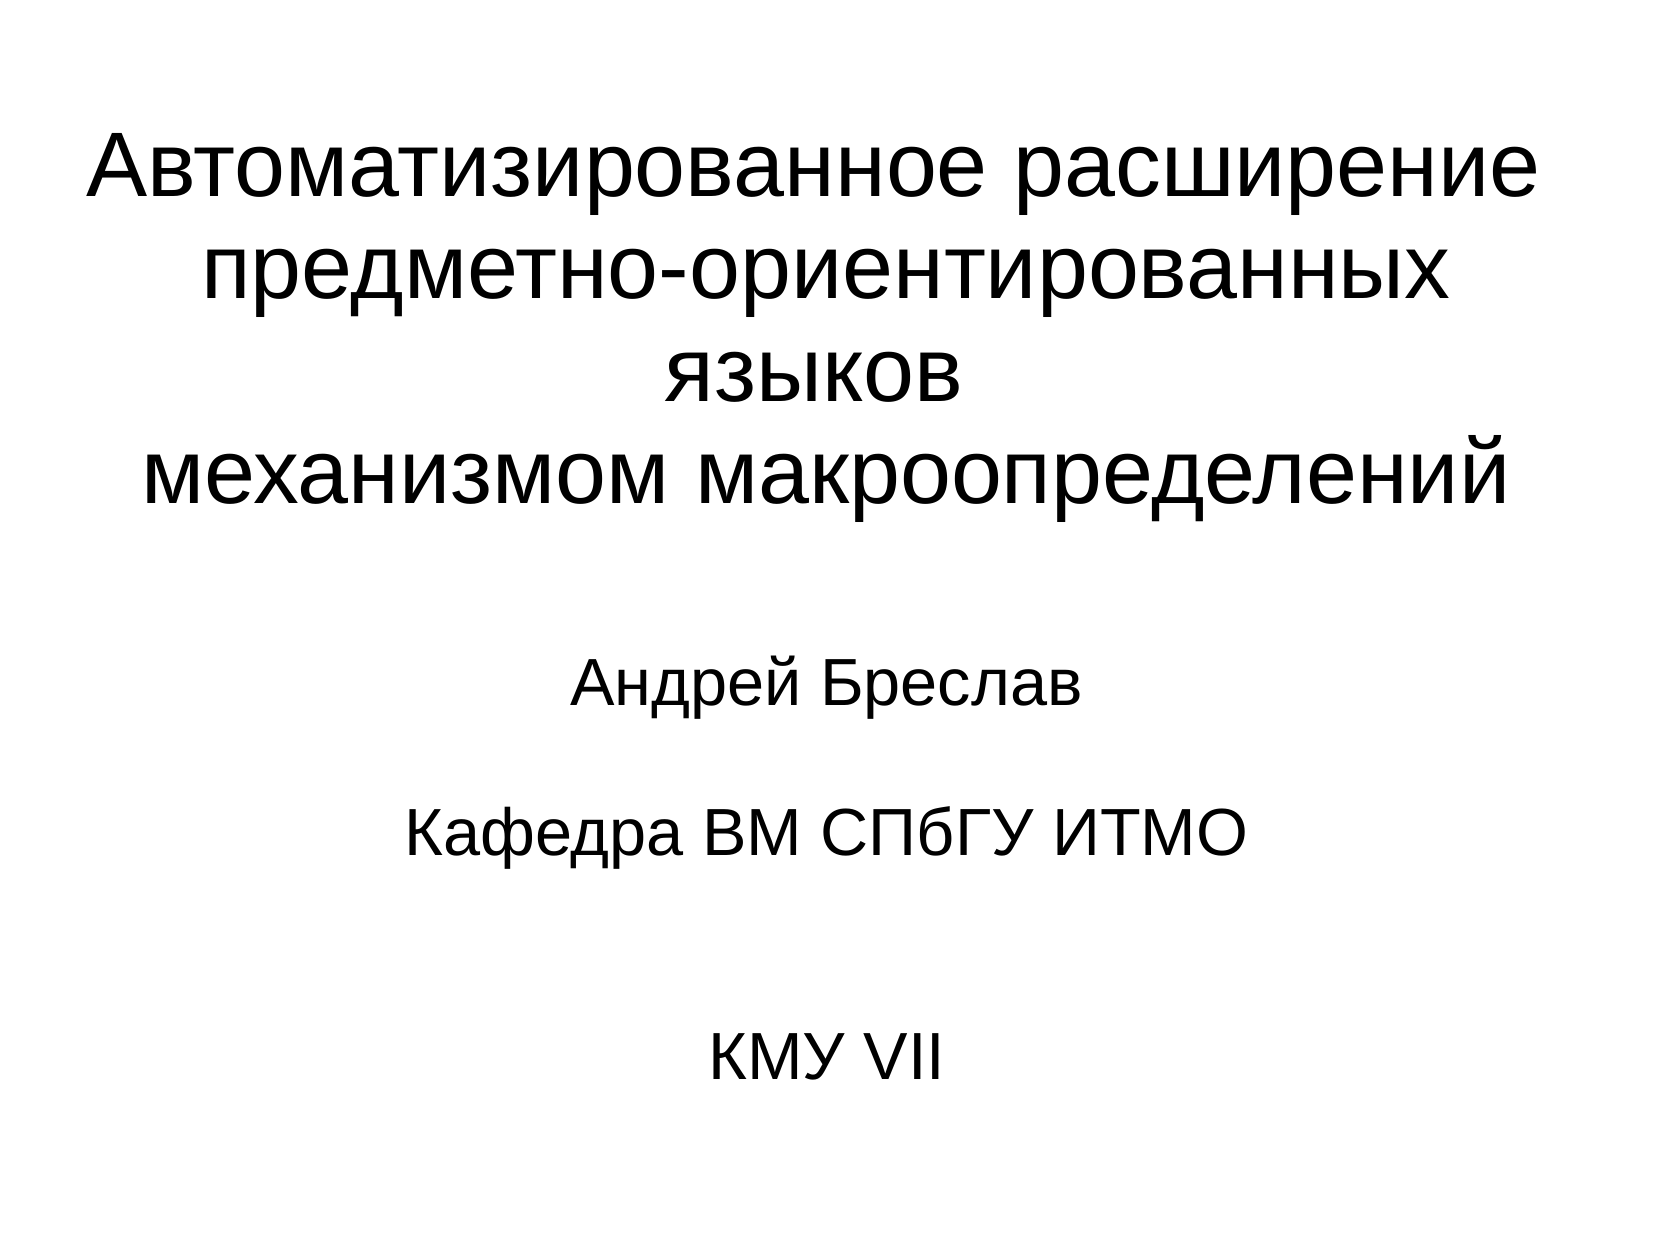

# Автоматизированное расширение предметно-ориентированных языков механизмом макроопределений
Андрей Бреслав
Кафедра ВМ СПбГУ ИТМО
КМУ VII